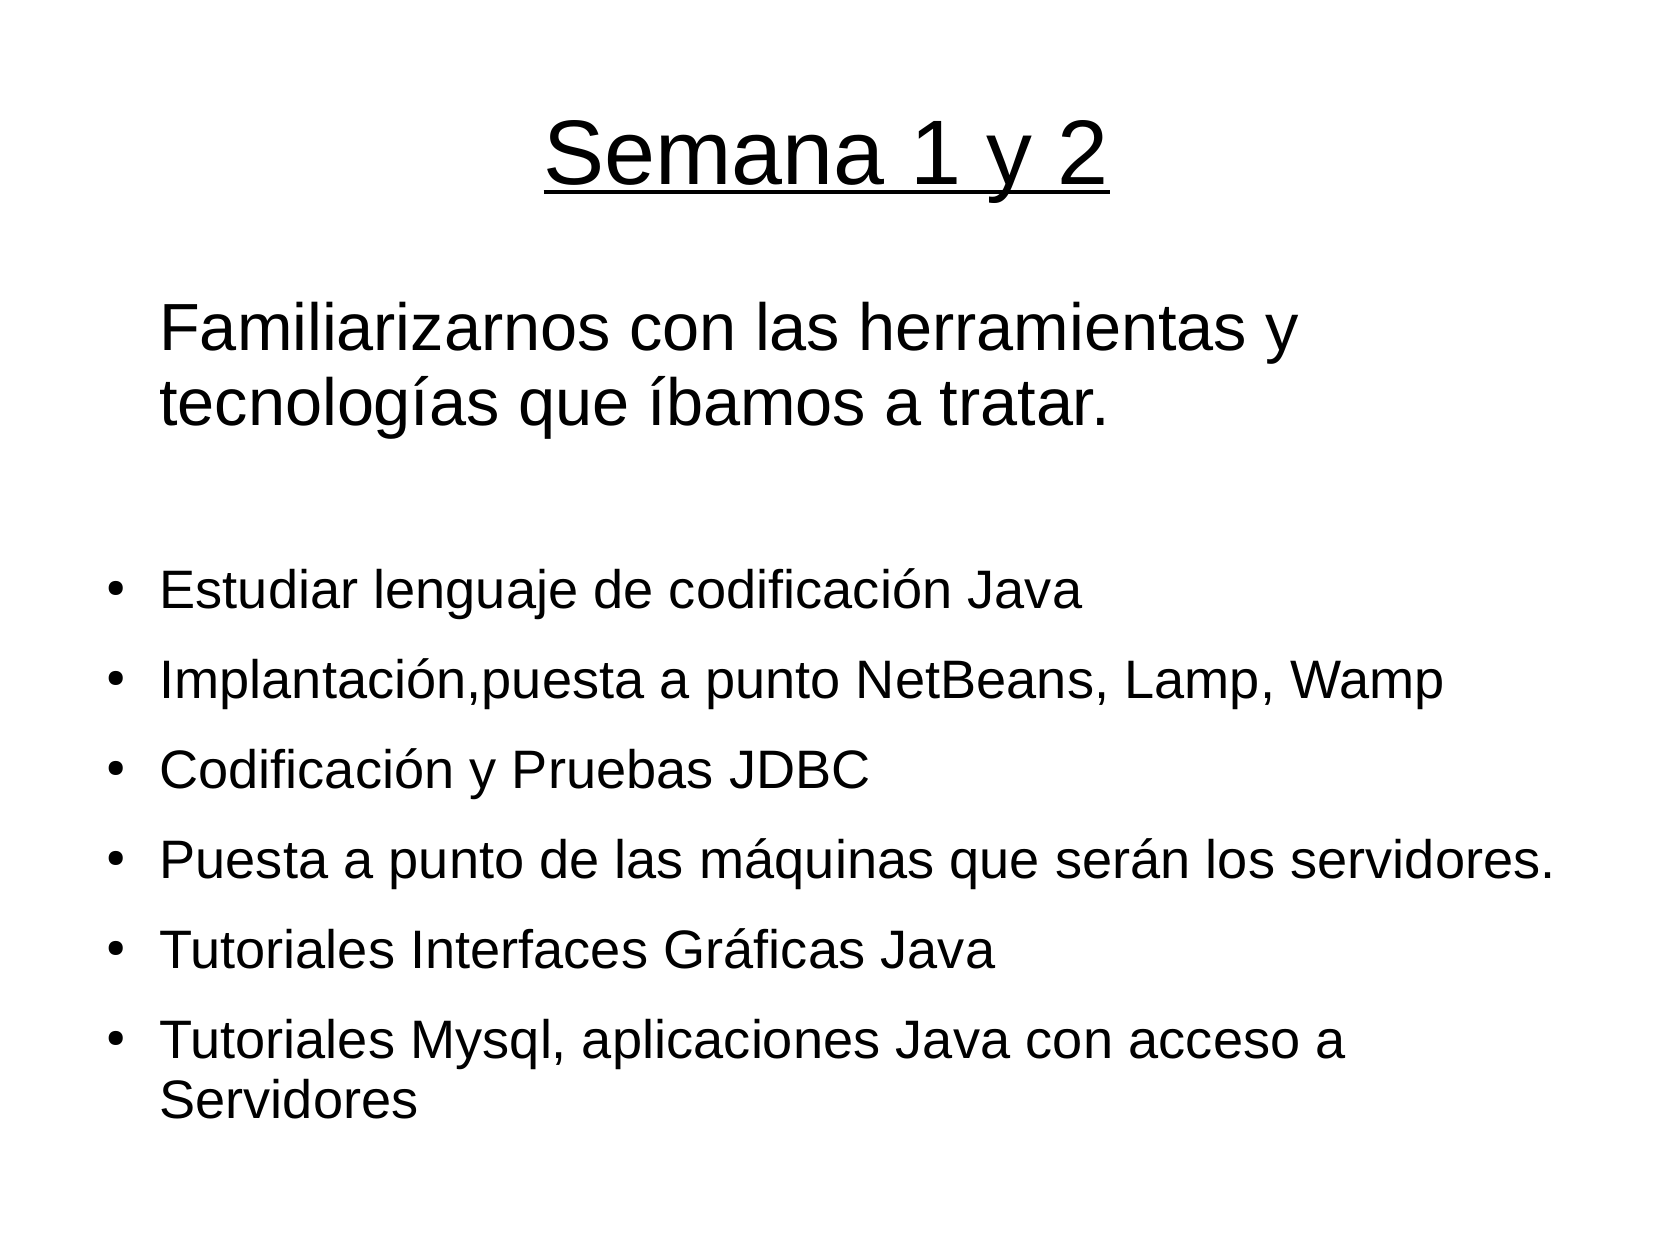

# Semana 1 y 2
Familiarizarnos con las herramientas y tecnologías que íbamos a tratar.
Estudiar lenguaje de codificación Java
Implantación,puesta a punto NetBeans, Lamp, Wamp
Codificación y Pruebas JDBC
Puesta a punto de las máquinas que serán los servidores.
Tutoriales Interfaces Gráficas Java
Tutoriales Mysql, aplicaciones Java con acceso a Servidores